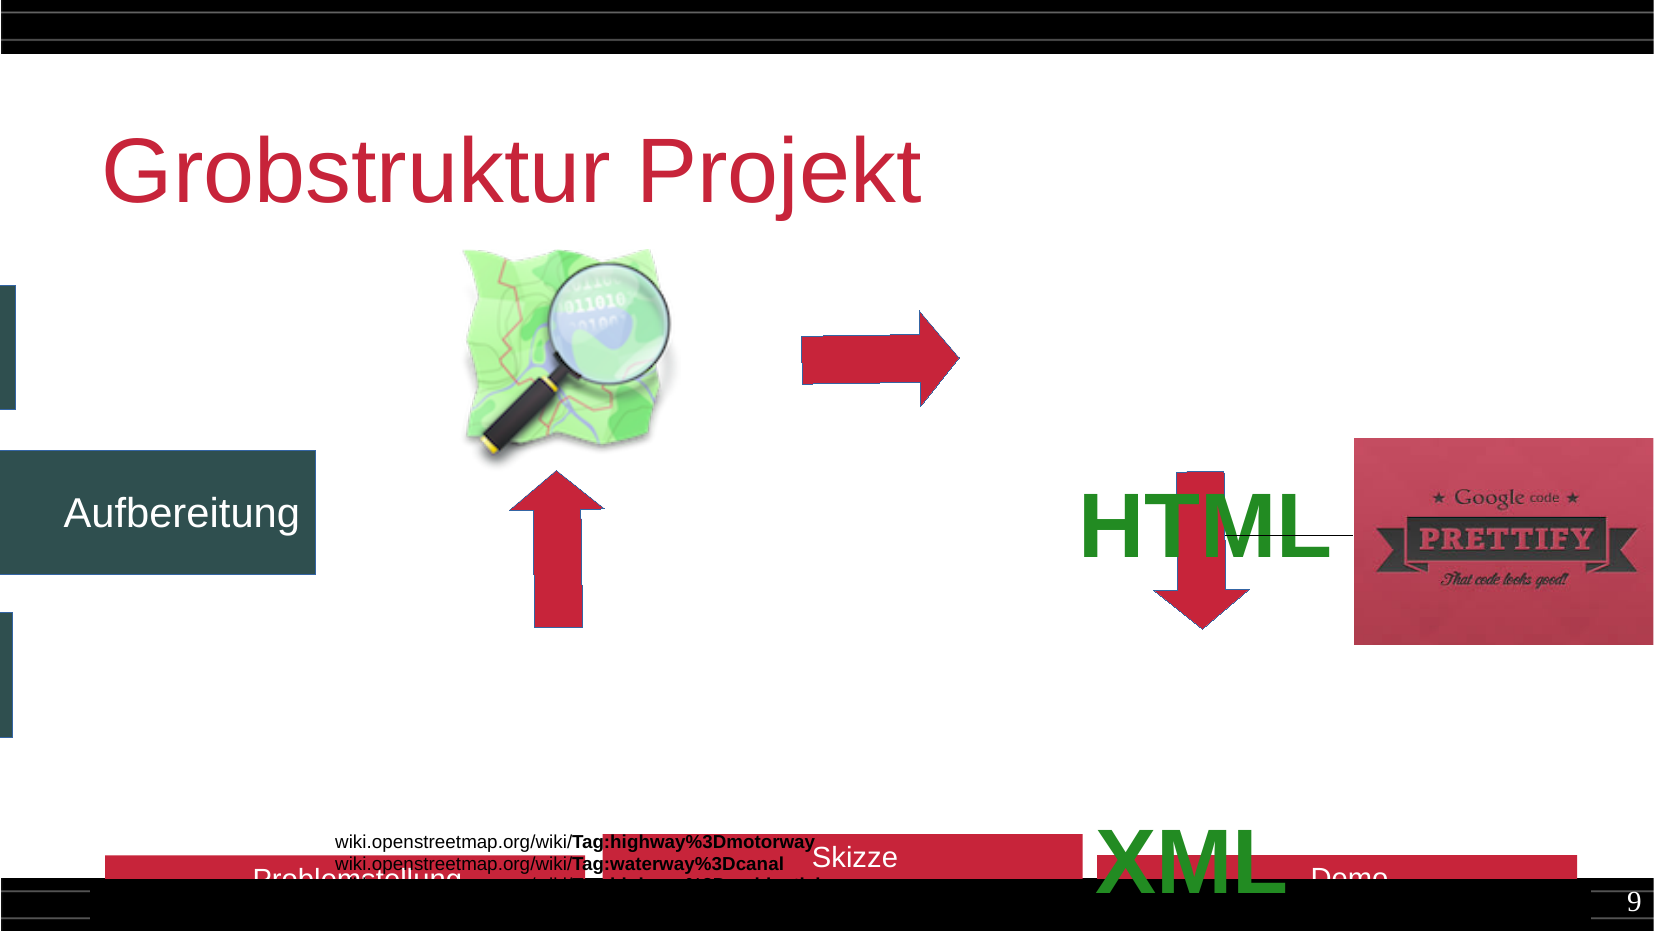

# Grobstruktur Projekt
Daten
HTML
Aufbereitung
Query-Handling
XML
wiki.openstreetmap.org/wiki/Tag:highway%3Dmotorway
wiki.openstreetmap.org/wiki/Tag:waterway%3Dcanal
wiki.openstreetmap.org/wiki/Tag:highway%3Dresidential
…
 Skizze
 Demo
 Problemstellung